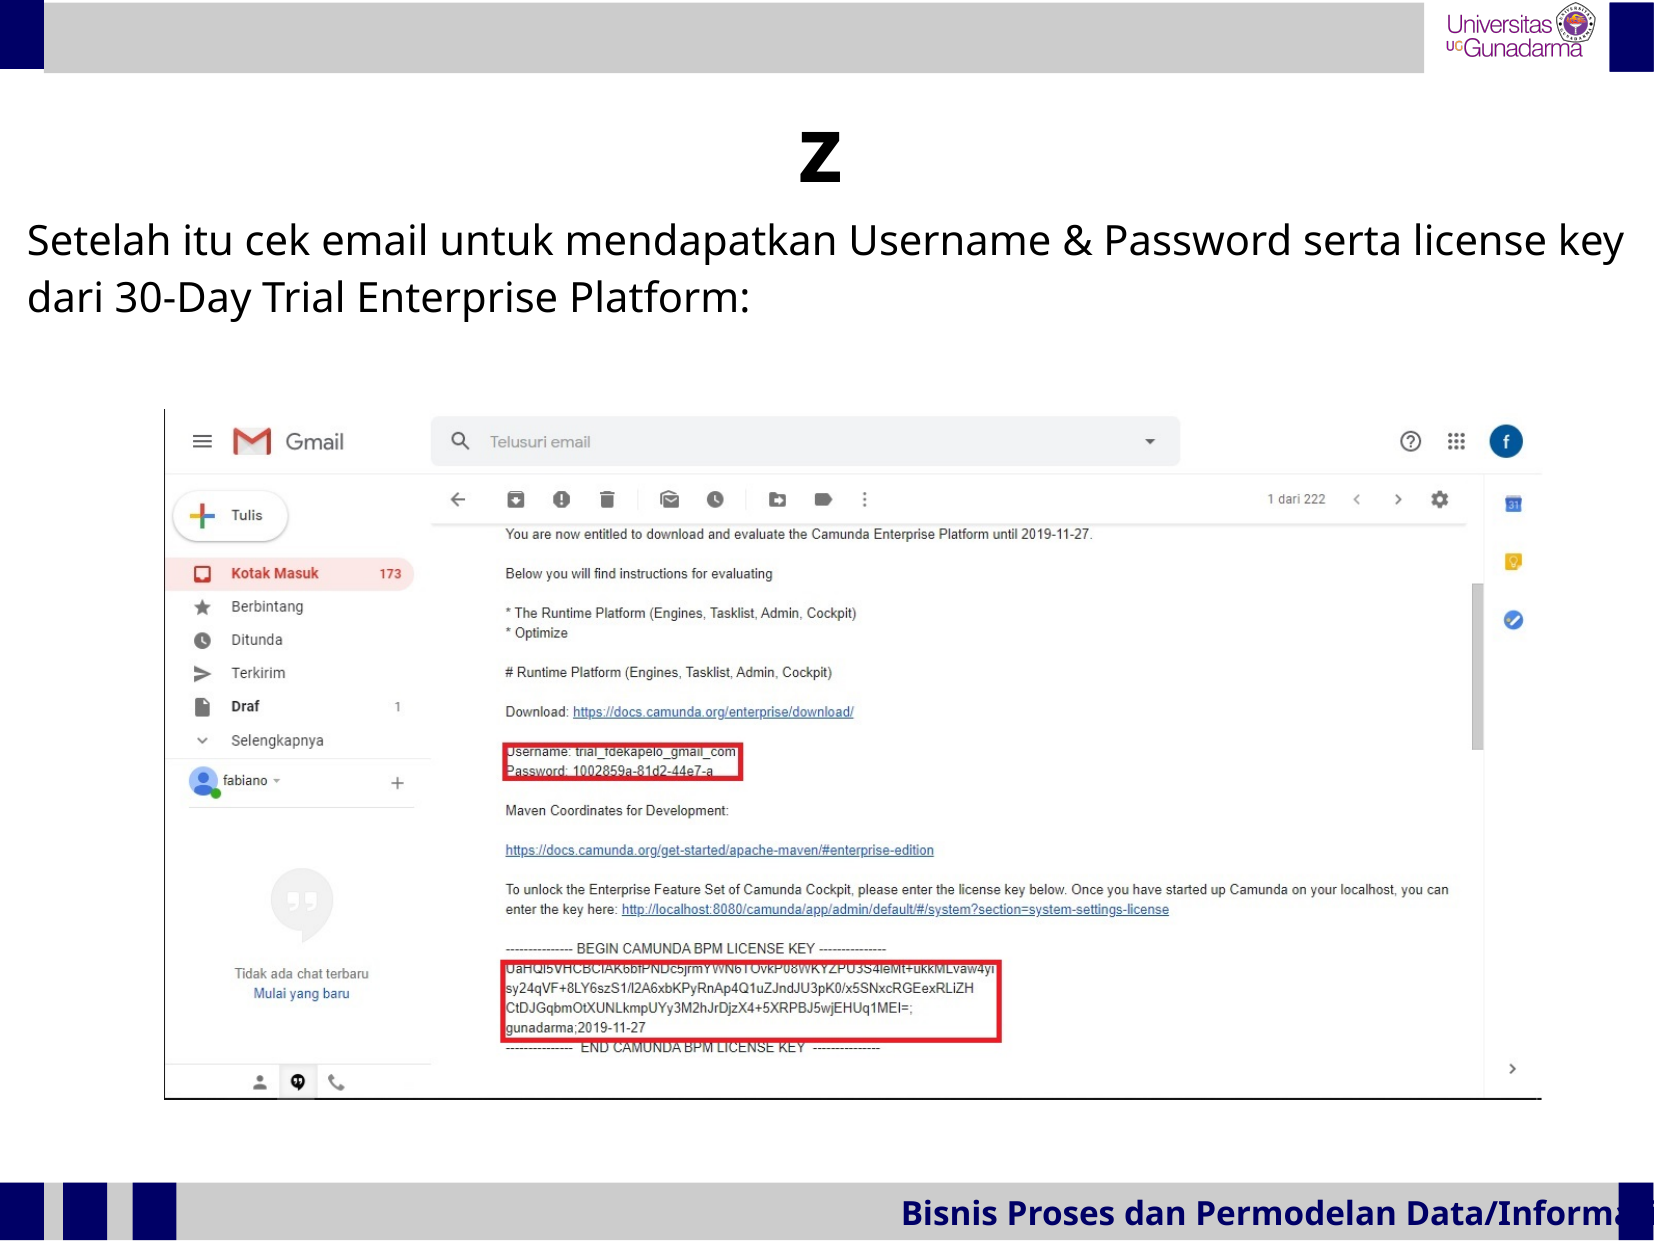

# z
Setelah itu cek email untuk mendapatkan Username & Password serta license key dari 30-Day Trial Enterprise Platform: